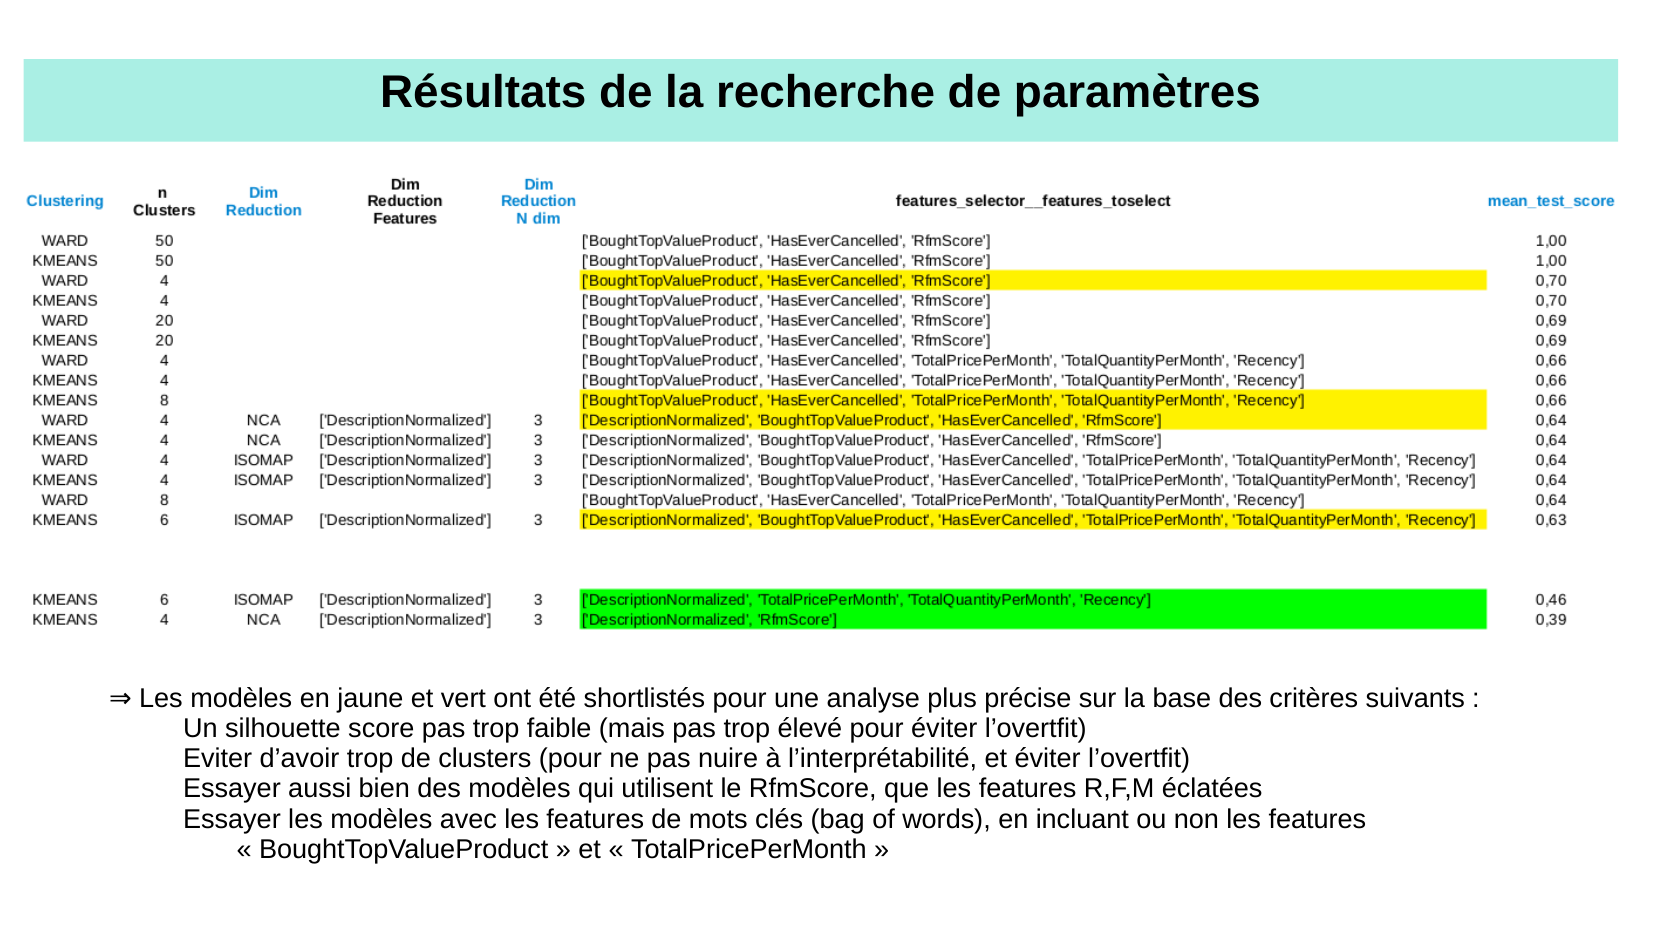

Résultats de la recherche de paramètres
⇒ Les modèles en jaune et vert ont été shortlistés pour une analyse plus précise sur la base des critères suivants :
	Un silhouette score pas trop faible (mais pas trop élevé pour éviter l’overtfit)
	Eviter d’avoir trop de clusters (pour ne pas nuire à l’interprétabilité, et éviter l’overtfit)
	Essayer aussi bien des modèles qui utilisent le RfmScore, que les features R,F,M éclatées
	Essayer les modèles avec les features de mots clés (bag of words), en incluant ou non les features
 « BoughtTopValueProduct » et « TotalPricePerMonth »